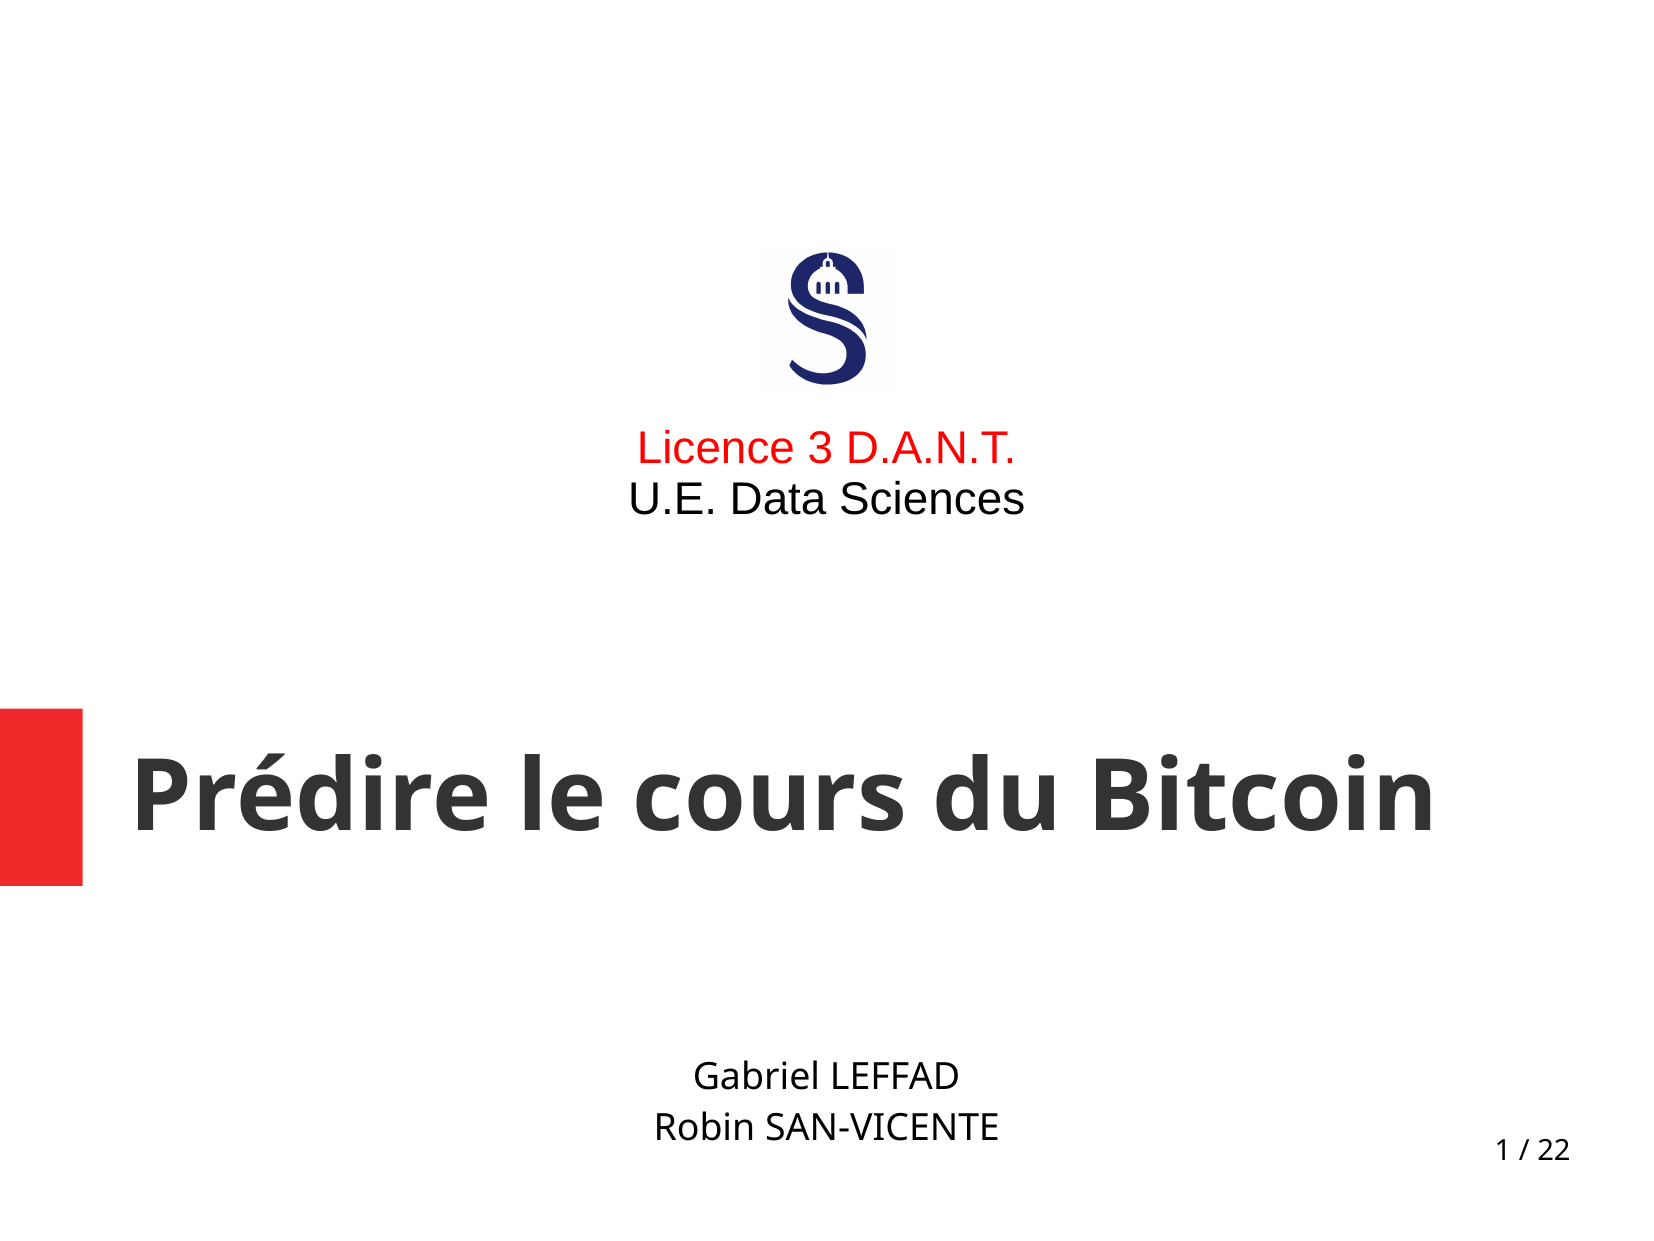

Licence 3 D.A.N.T.
U.E. Data Sciences
# Prédire le cours du Bitcoin
Gabriel LEFFAD
Robin SAN-VICENTE
1